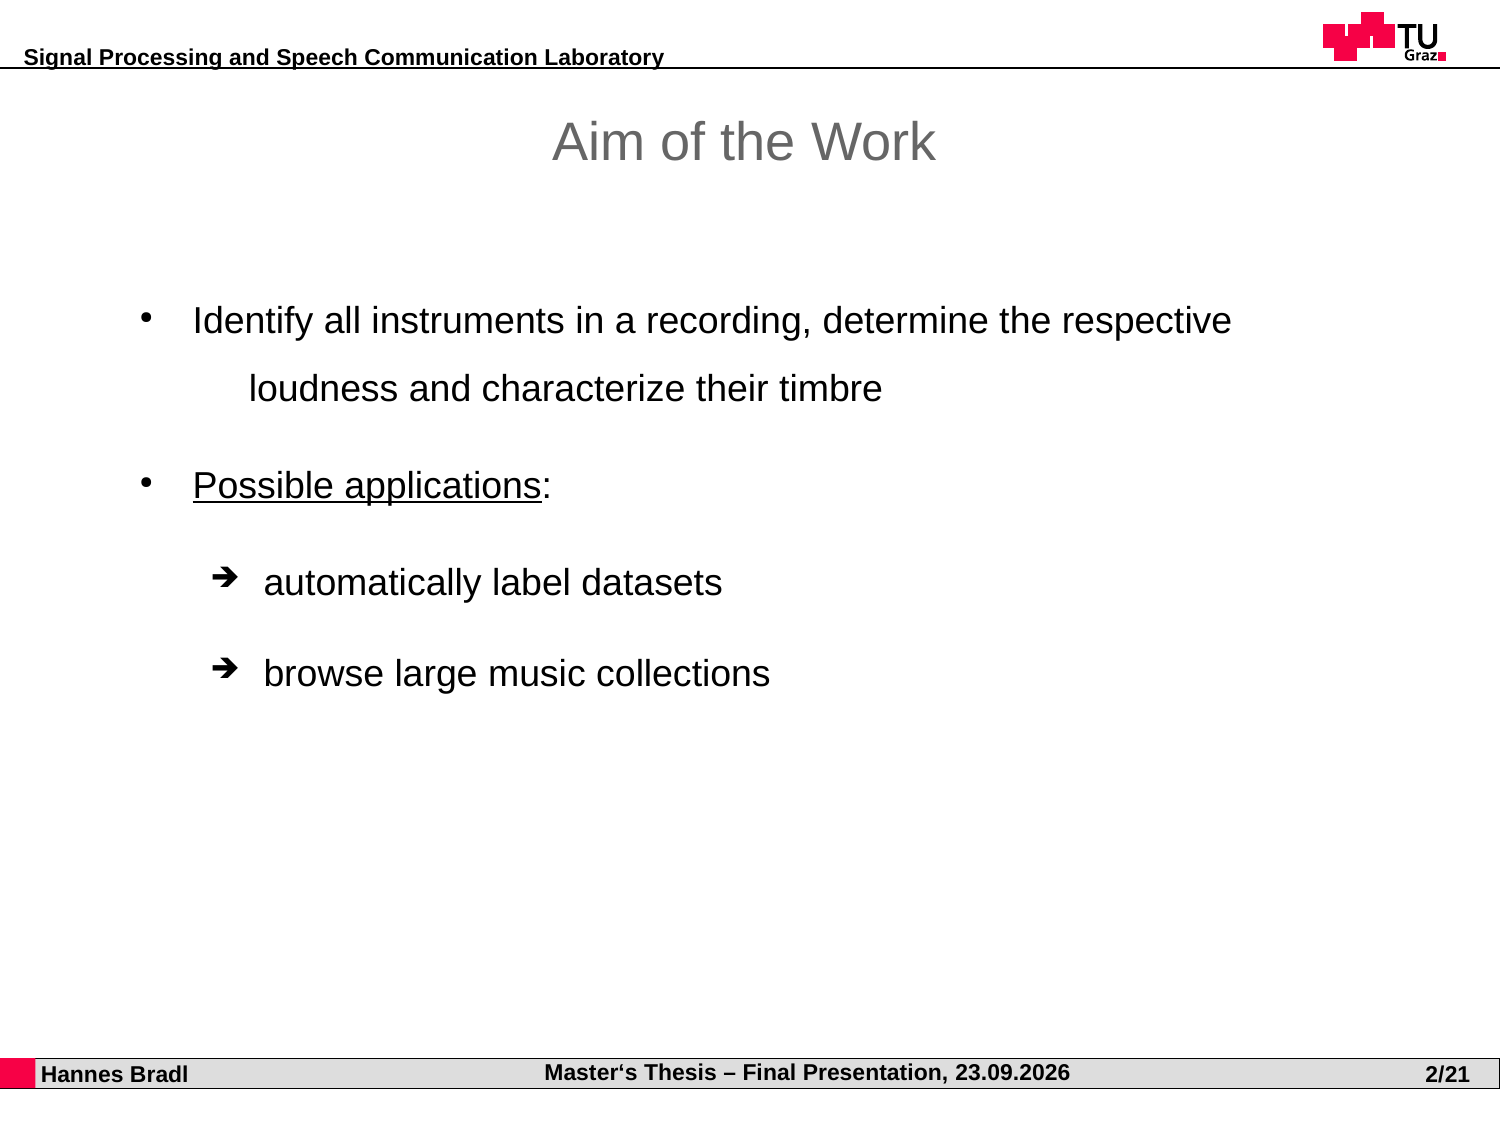

# Aim of the Work
Identify all instruments in a recording, determine the respective loudness and characterize their timbre
Possible applications:
automatically label datasets
browse large music collections